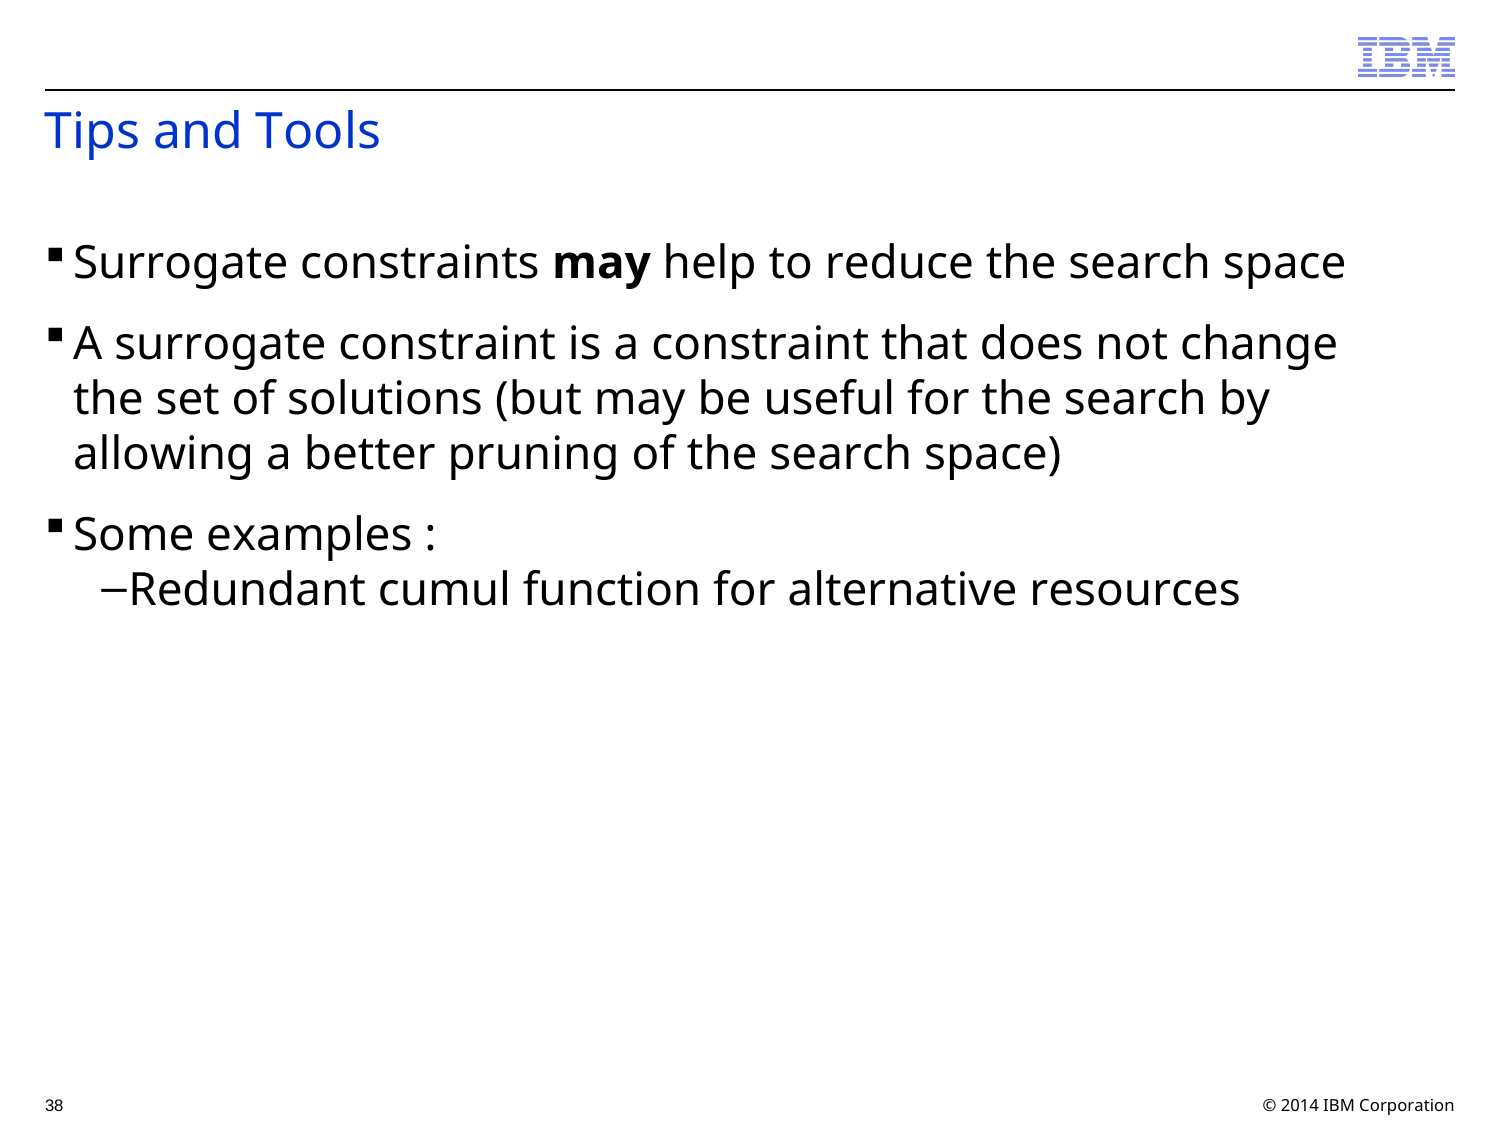

# Tips and Tools
Surrogate constraints may help to reduce the search space
A surrogate constraint is a constraint that does not change the set of solutions (but may be useful for the search by allowing a better pruning of the search space)
Some examples :
Redundant cumul function for alternative resources
38